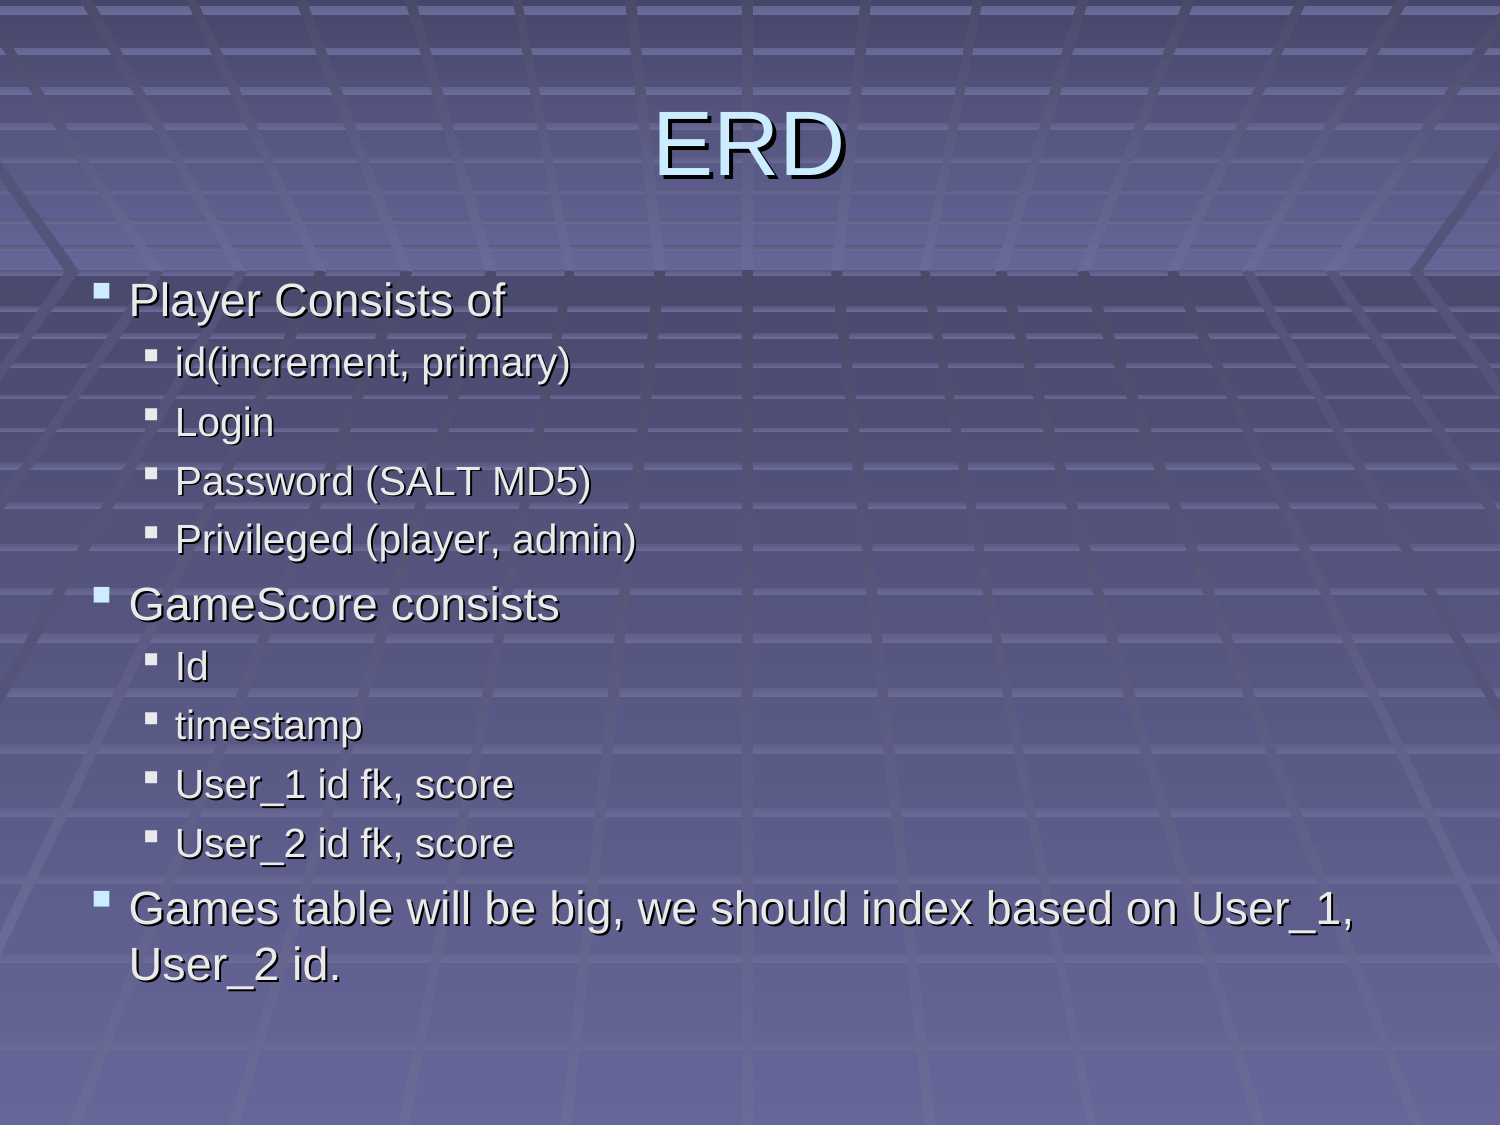

# ERD
Player Consists of
id(increment, primary)
Login
Password (SALT MD5)
Privileged (player, admin)
GameScore consists
Id
timestamp
User_1 id fk, score
User_2 id fk, score
Games table will be big, we should index based on User_1, User_2 id.